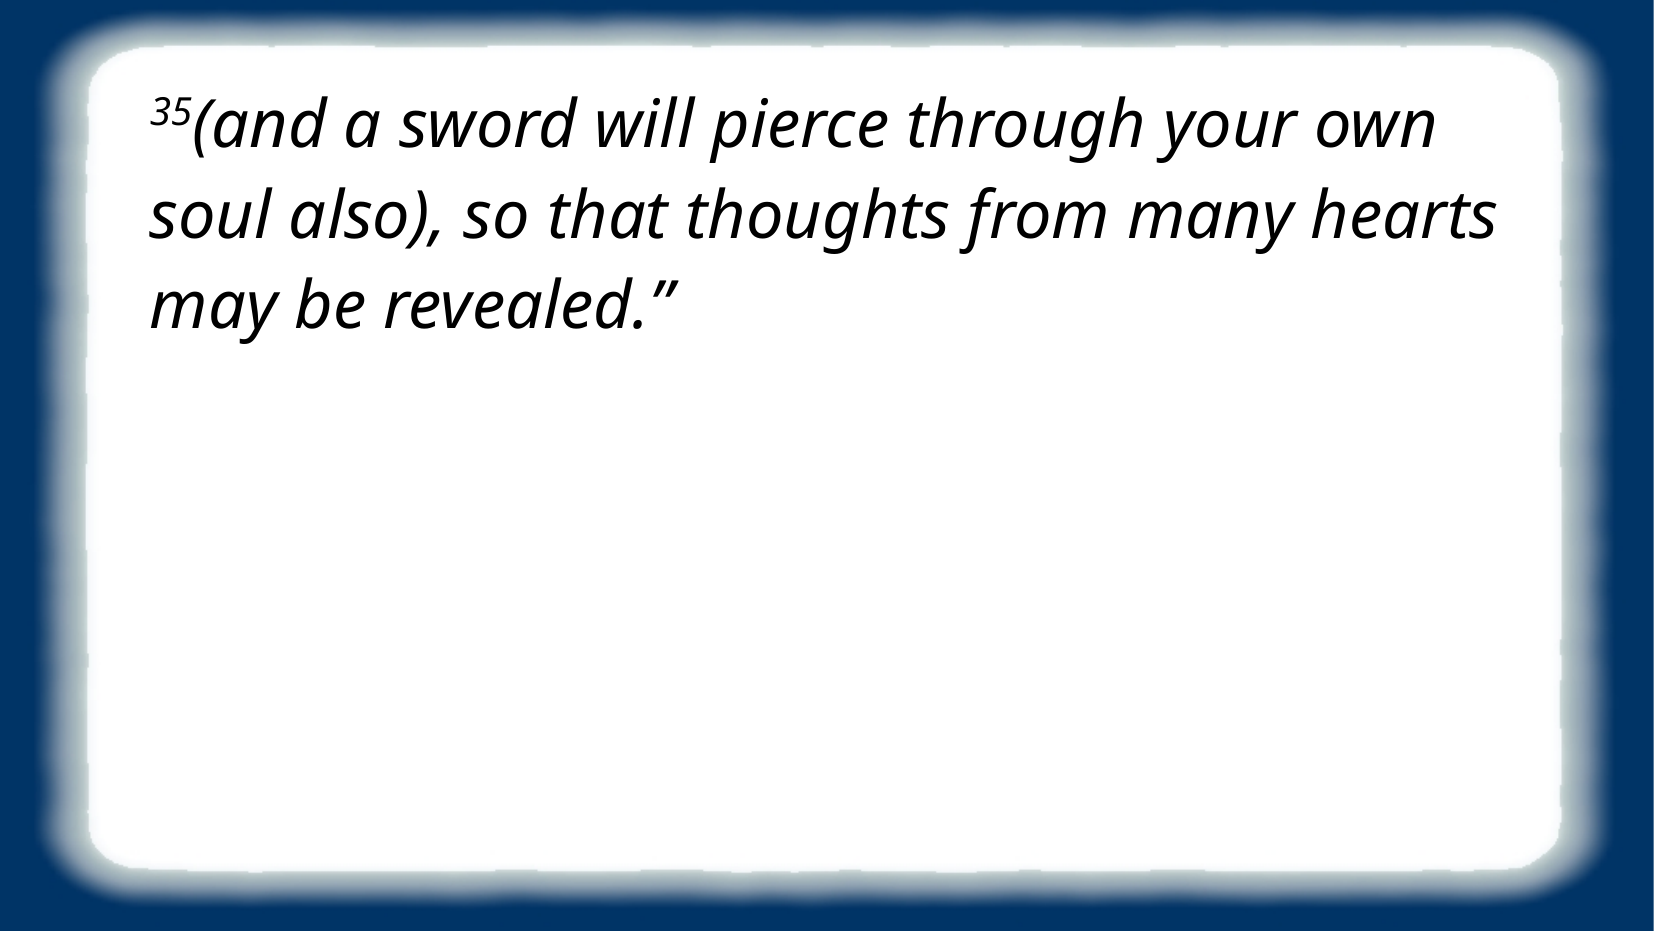

35(and a sword will pierce through your own soul also), so that thoughts from many hearts may be revealed.”